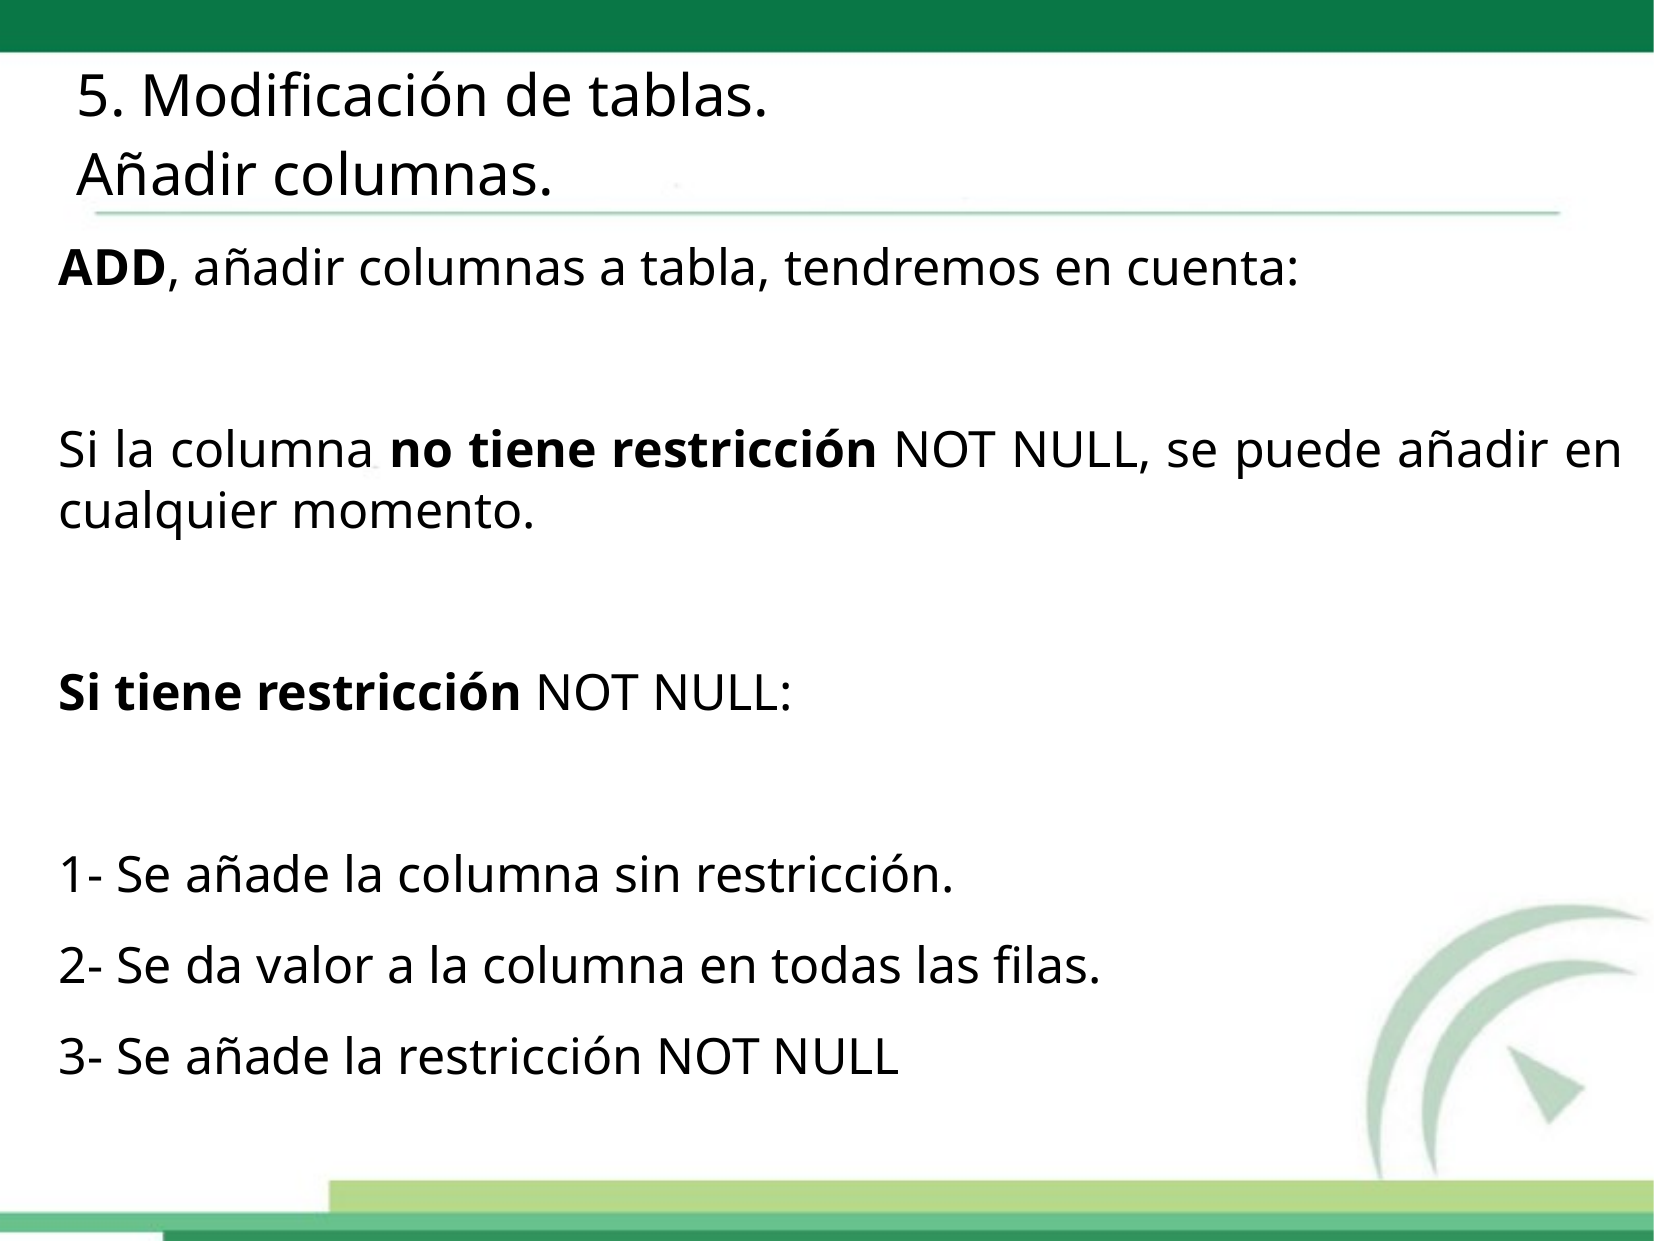

# 5. Modificación de tablas. Añadir columnas.
ADD, añadir columnas a tabla, tendremos en cuenta:
Si la columna no tiene restricción NOT NULL, se puede añadir en cualquier momento.
Si tiene restricción NOT NULL:
1- Se añade la columna sin restricción.
2- Se da valor a la columna en todas las filas.
3- Se añade la restricción NOT NULL